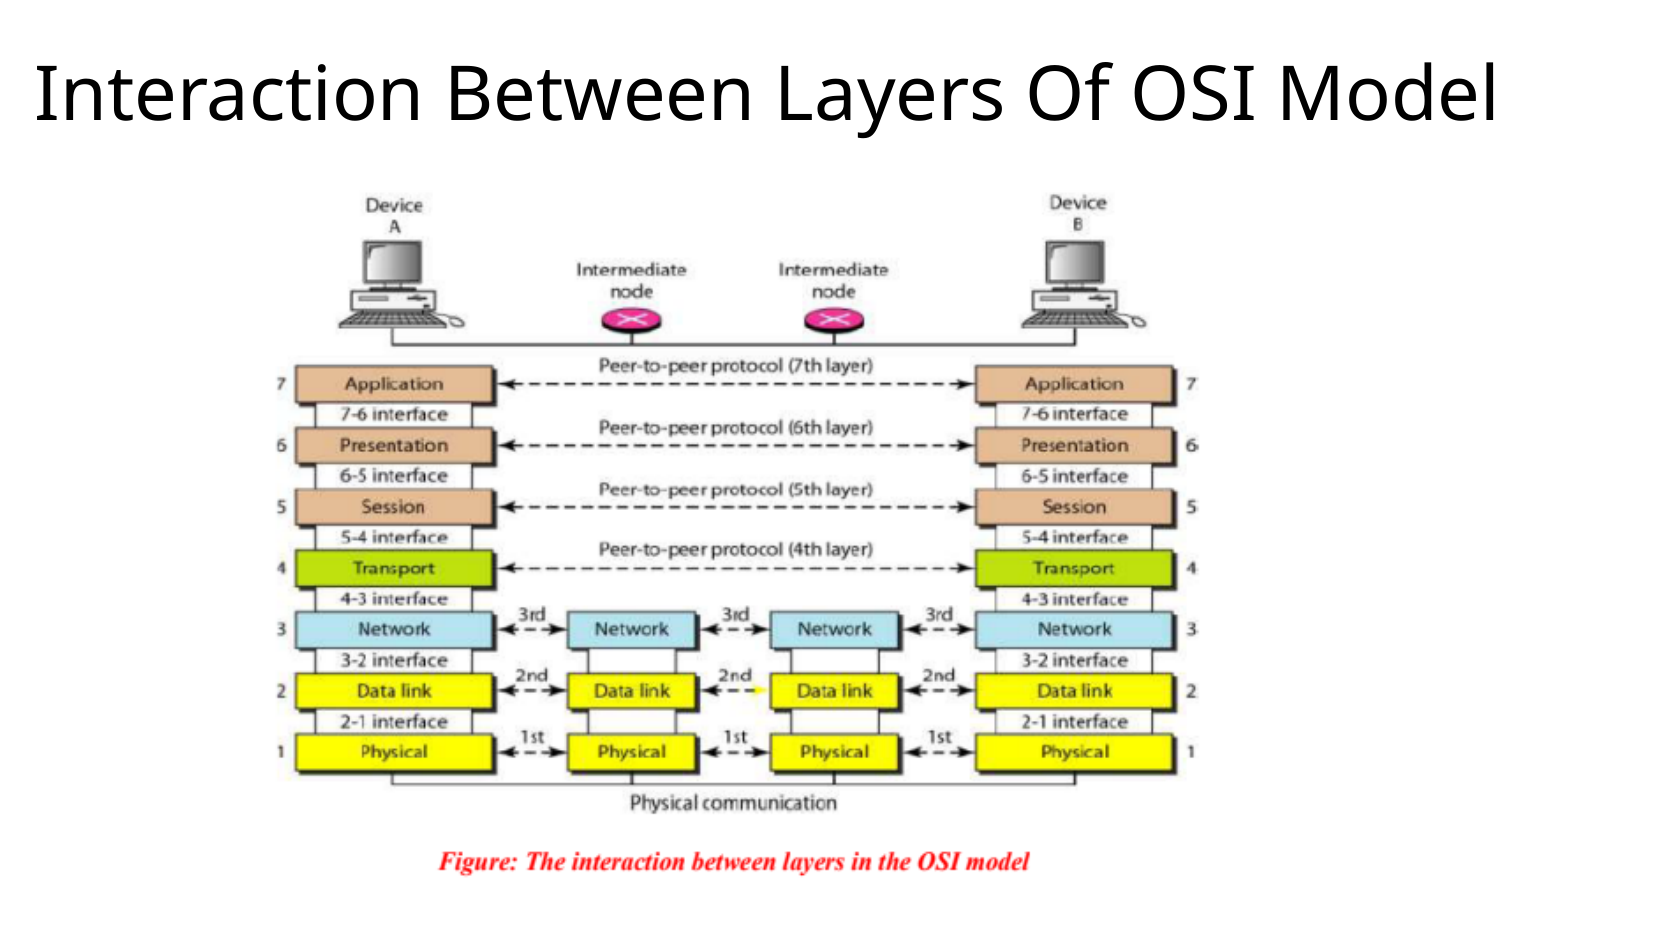

# Interaction Between Layers Of OSI Model